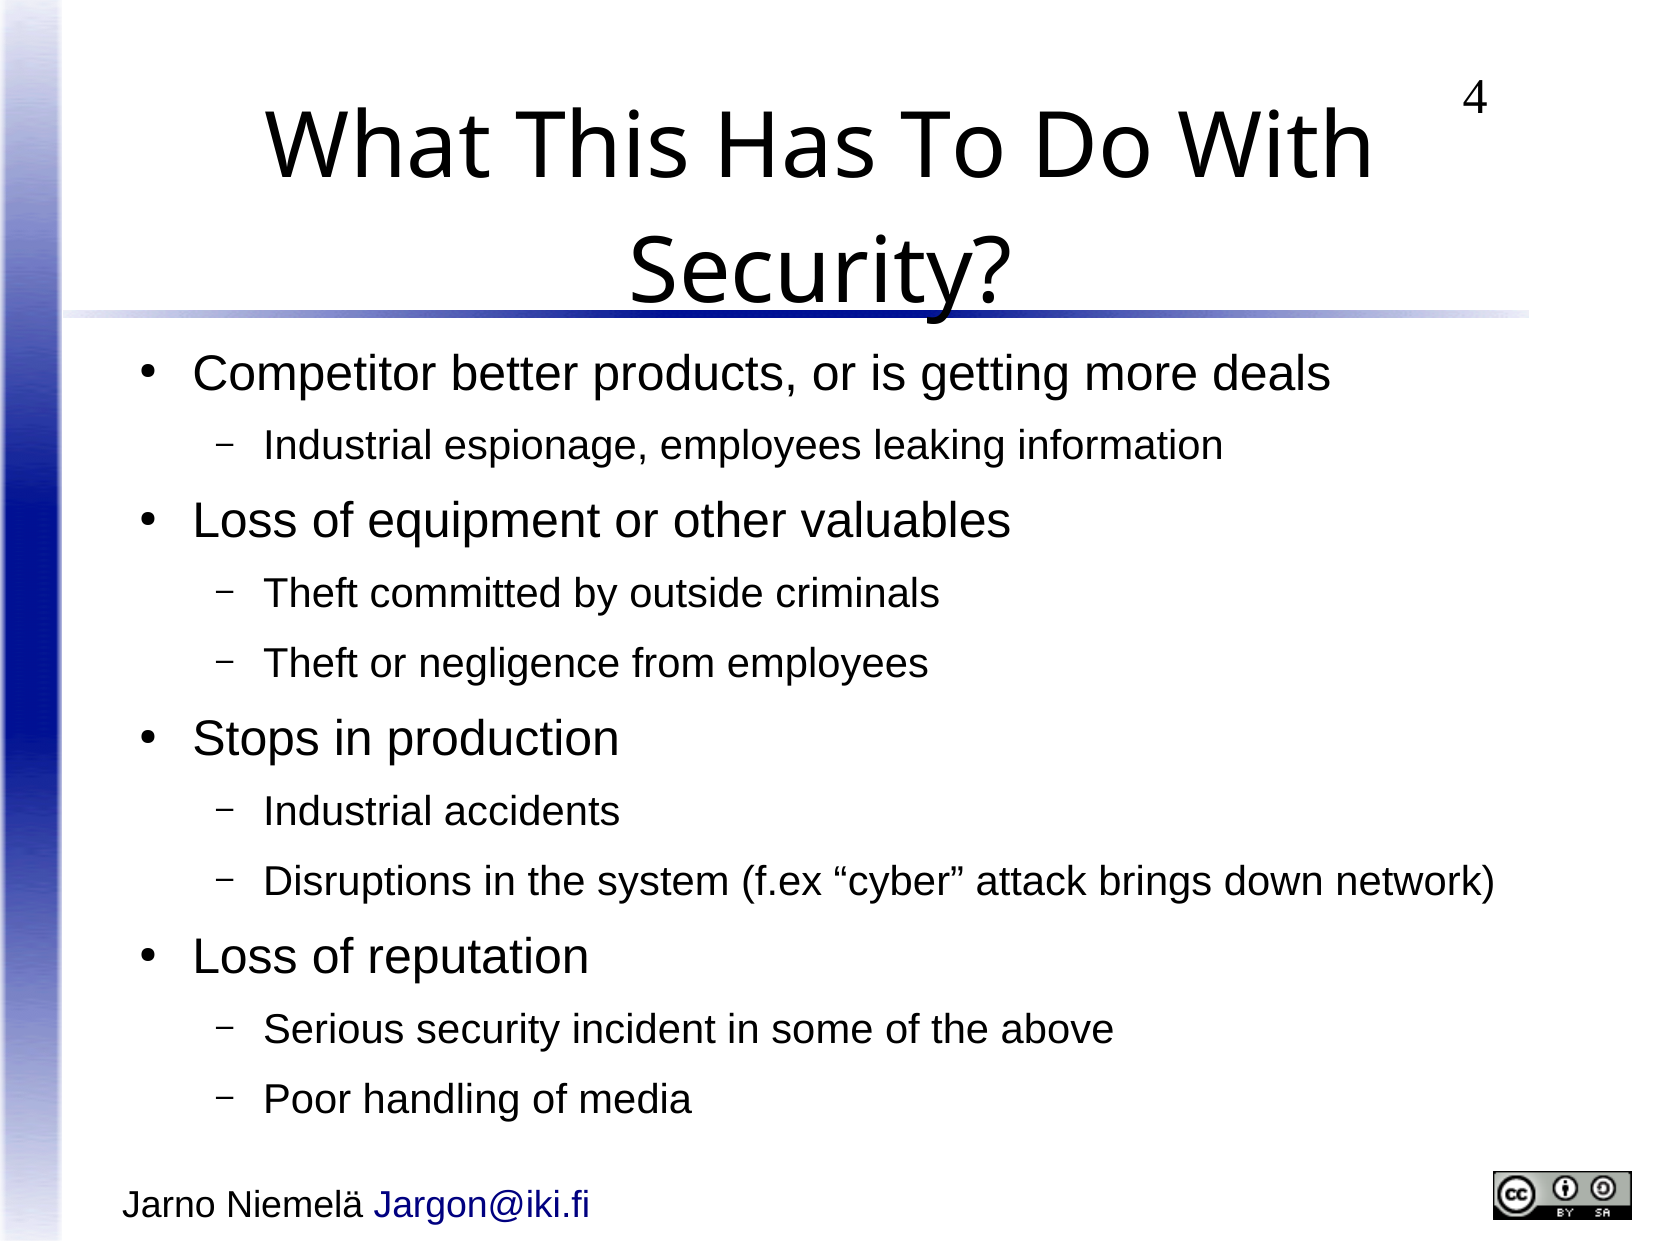

# What This Has To Do With Security?
Competitor better products, or is getting more deals
Industrial espionage, employees leaking information
Loss of equipment or other valuables
Theft committed by outside criminals
Theft or negligence from employees
Stops in production
Industrial accidents
Disruptions in the system (f.ex “cyber” attack brings down network)
Loss of reputation
Serious security incident in some of the above
Poor handling of media